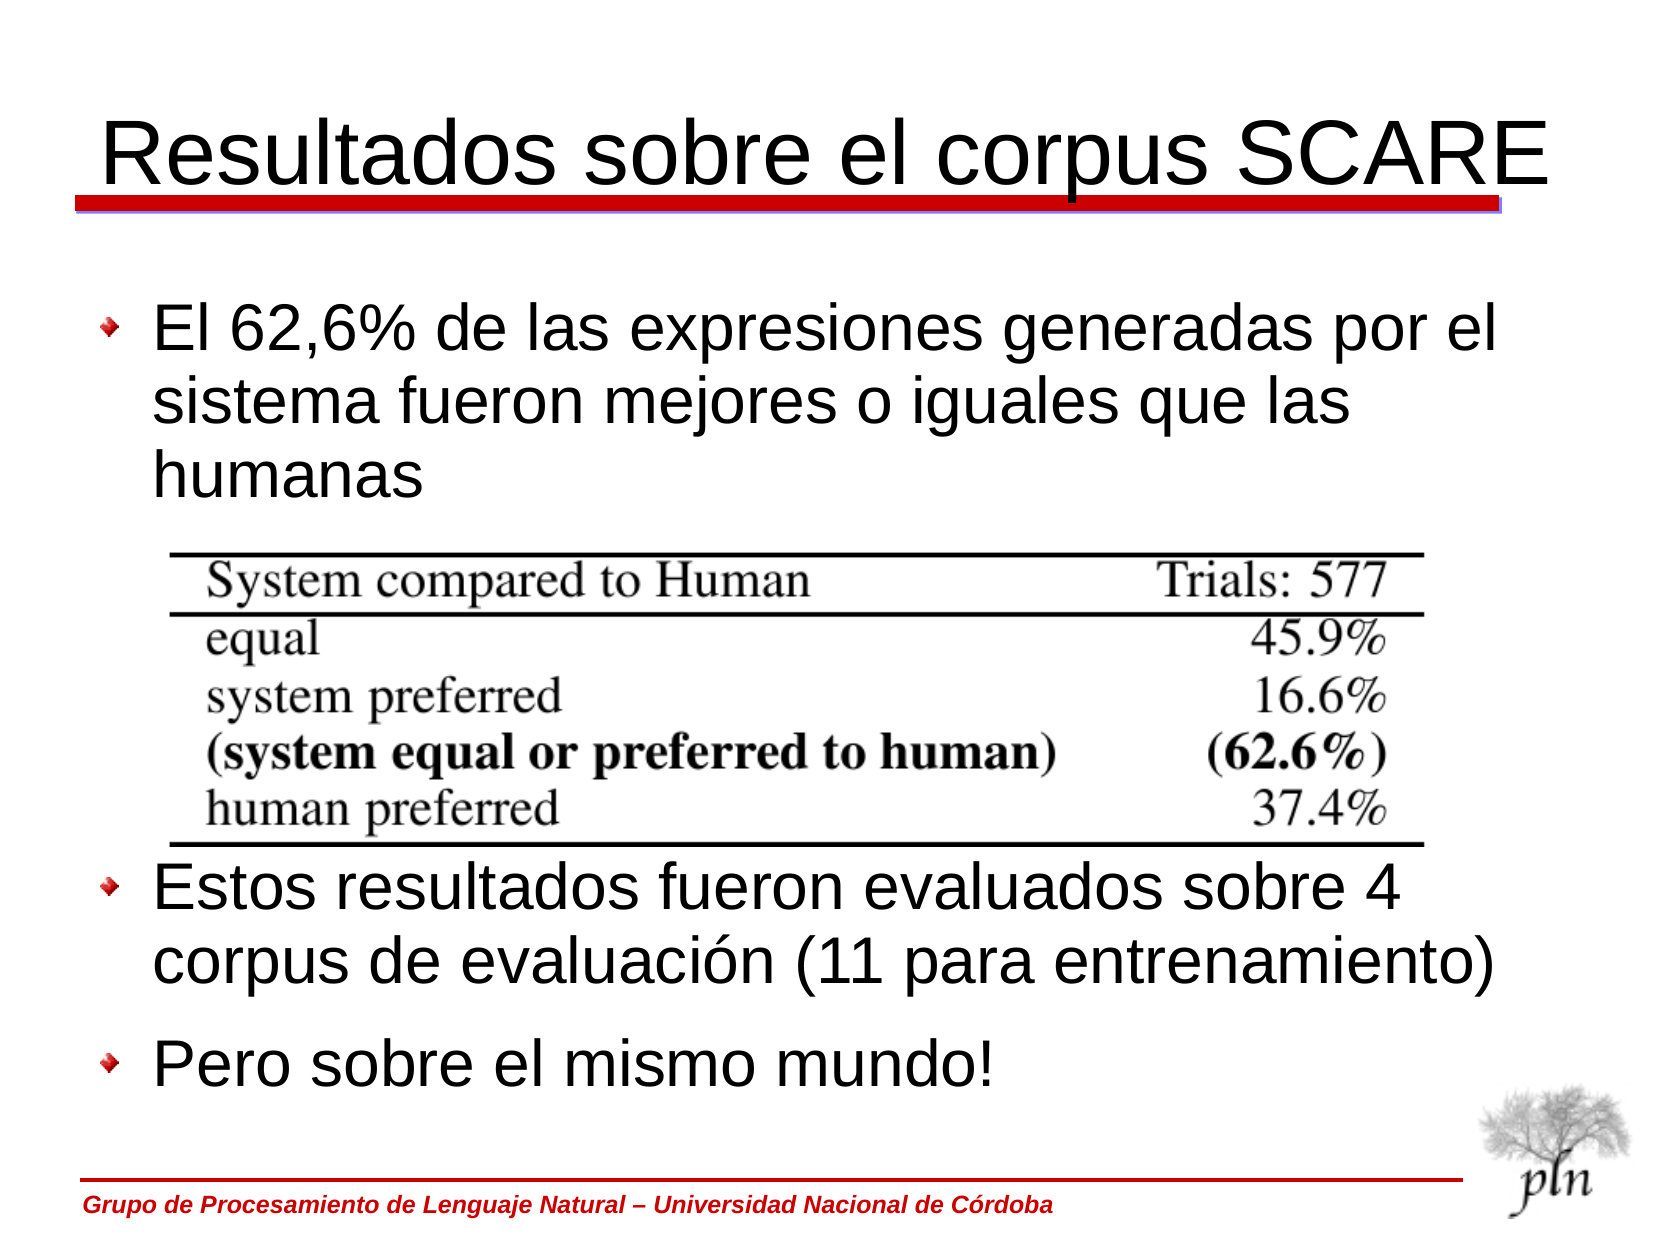

# Resultados sobre el corpus SCARE
El 62,6% de las expresiones generadas por el sistema fueron mejores o iguales que las humanas
Estos resultados fueron evaluados sobre 4 corpus de evaluación (11 para entrenamiento)
Pero sobre el mismo mundo!